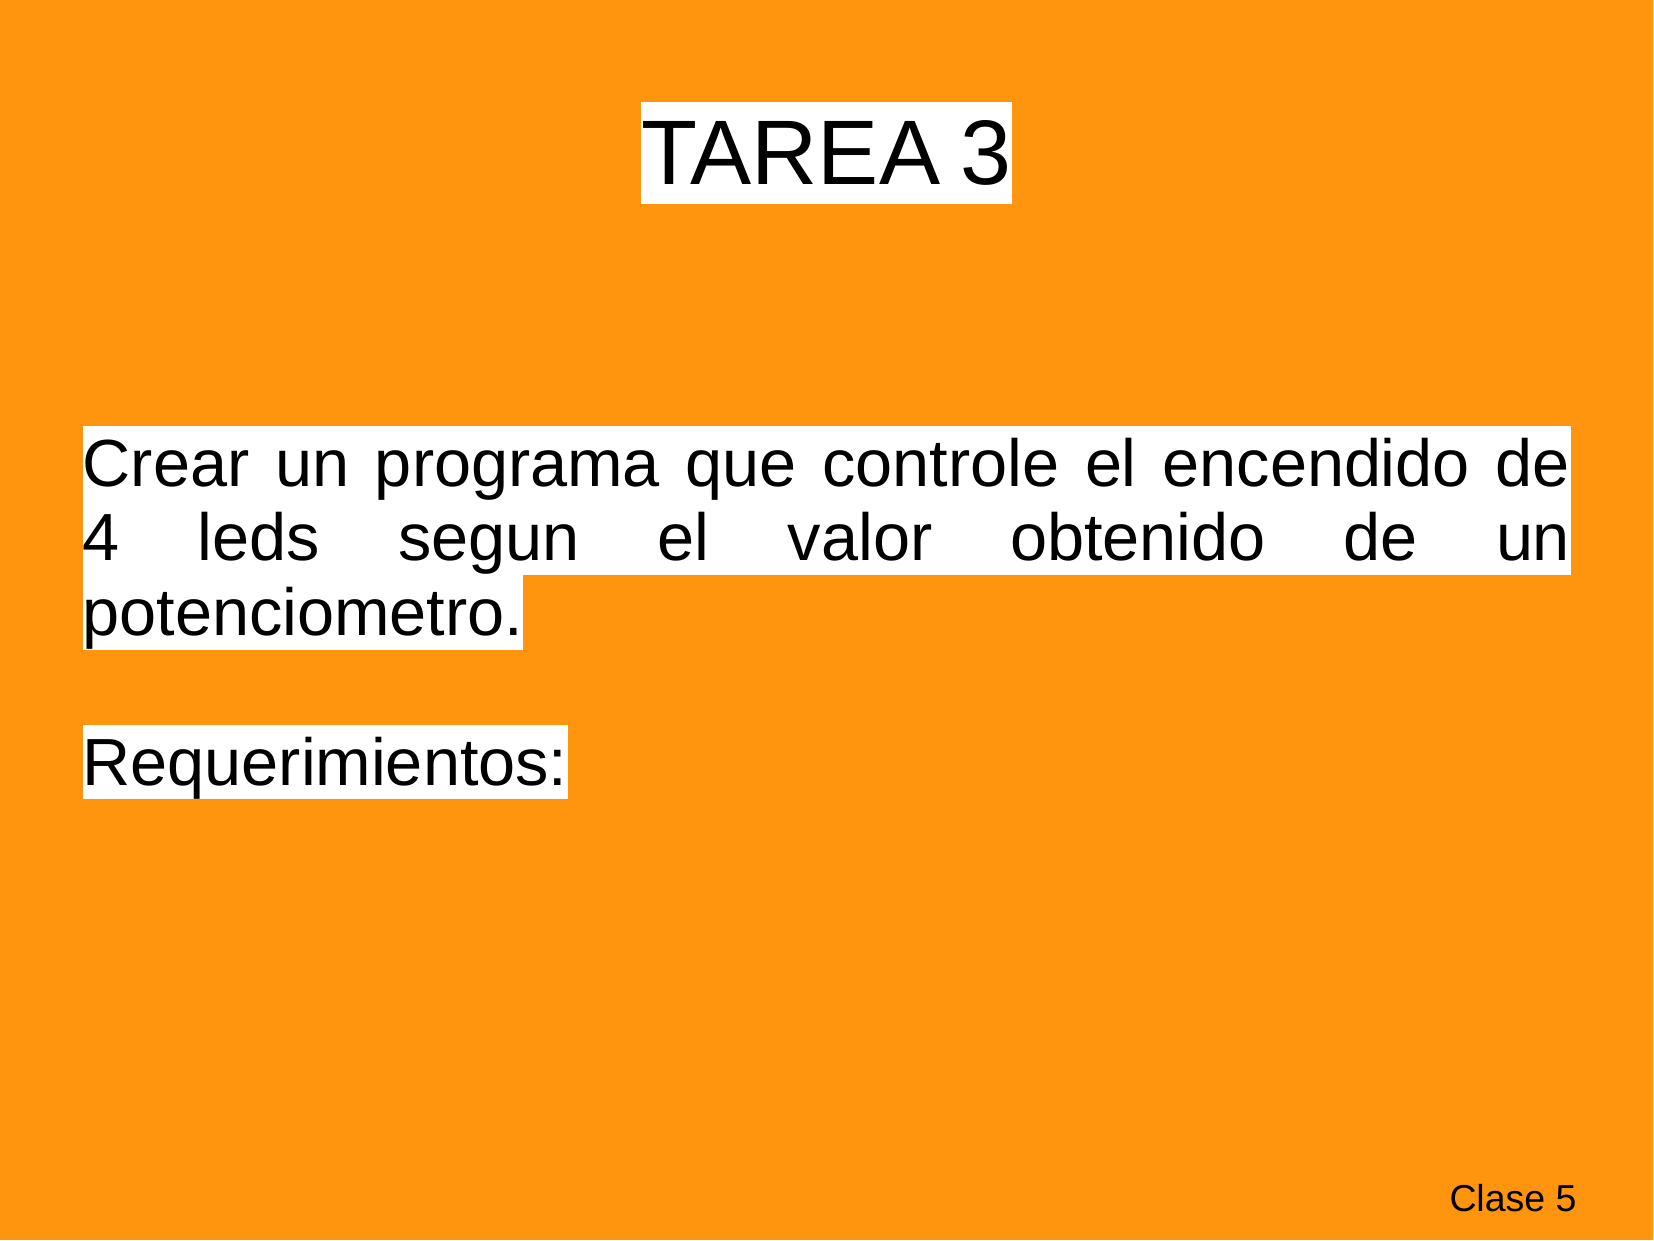

# TAREA 3
Crear un programa que controle el encendido de 4 leds segun el valor obtenido de un potenciometro.
Requerimientos:
Clase 5